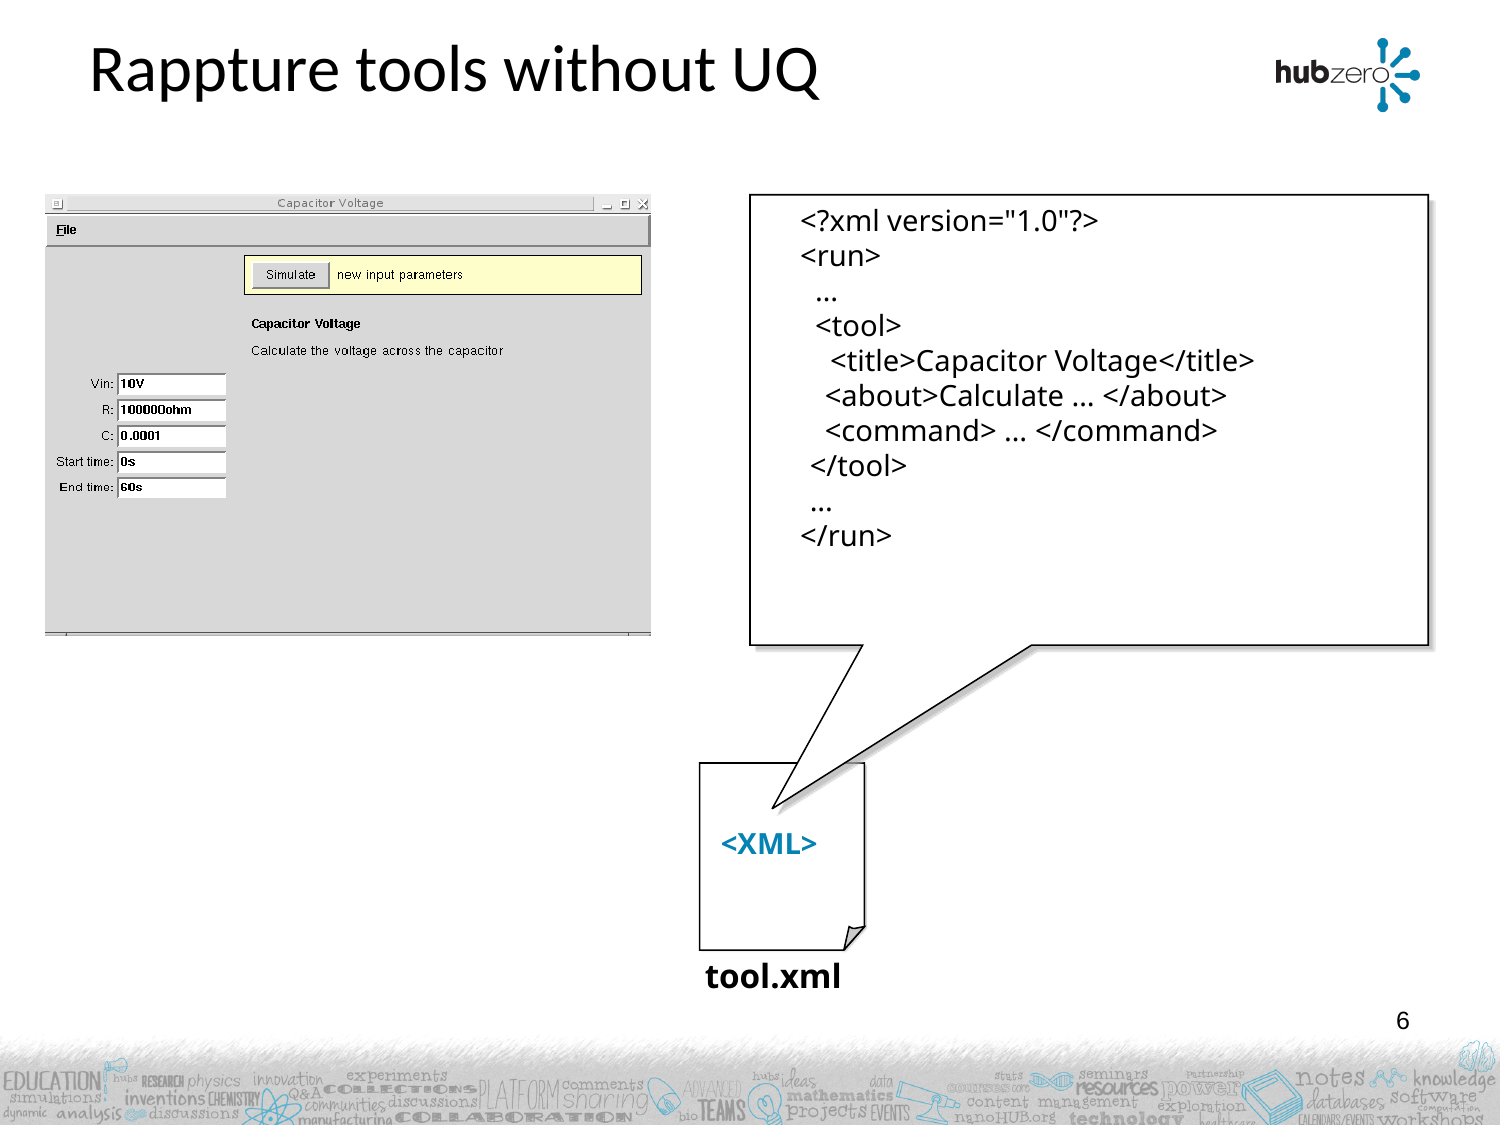

Rappture tools without UQ
<?xml version="1.0"?>
<run>
 …
 <tool>
 <title>Capacitor Voltage</title>
 <about>Calculate … </about>
 <command> … </command>
 </tool>
 ...
</run>
<XML>
tool.xml